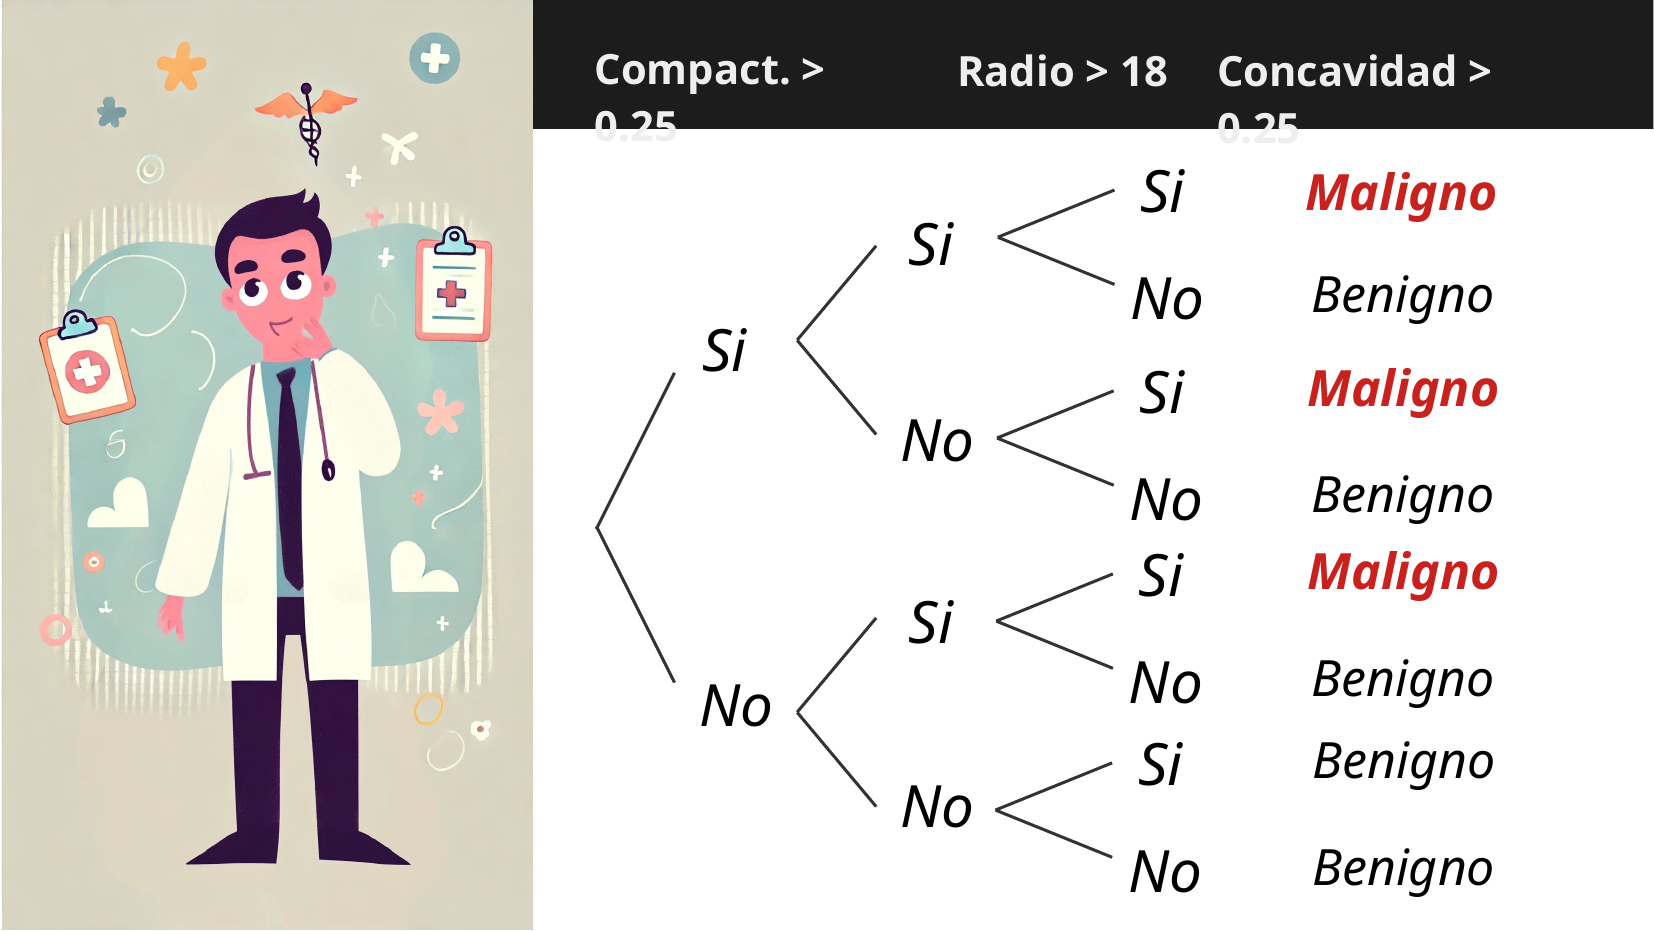

Compact. > 0.25
Radio > 18
Concavidad > 0.25
Si
Maligno
Si
No
Benigno
Si
Si
Maligno
No
No
Benigno
Si
Maligno
Si
No
Benigno
No
Si
Benigno
No
No
Benigno